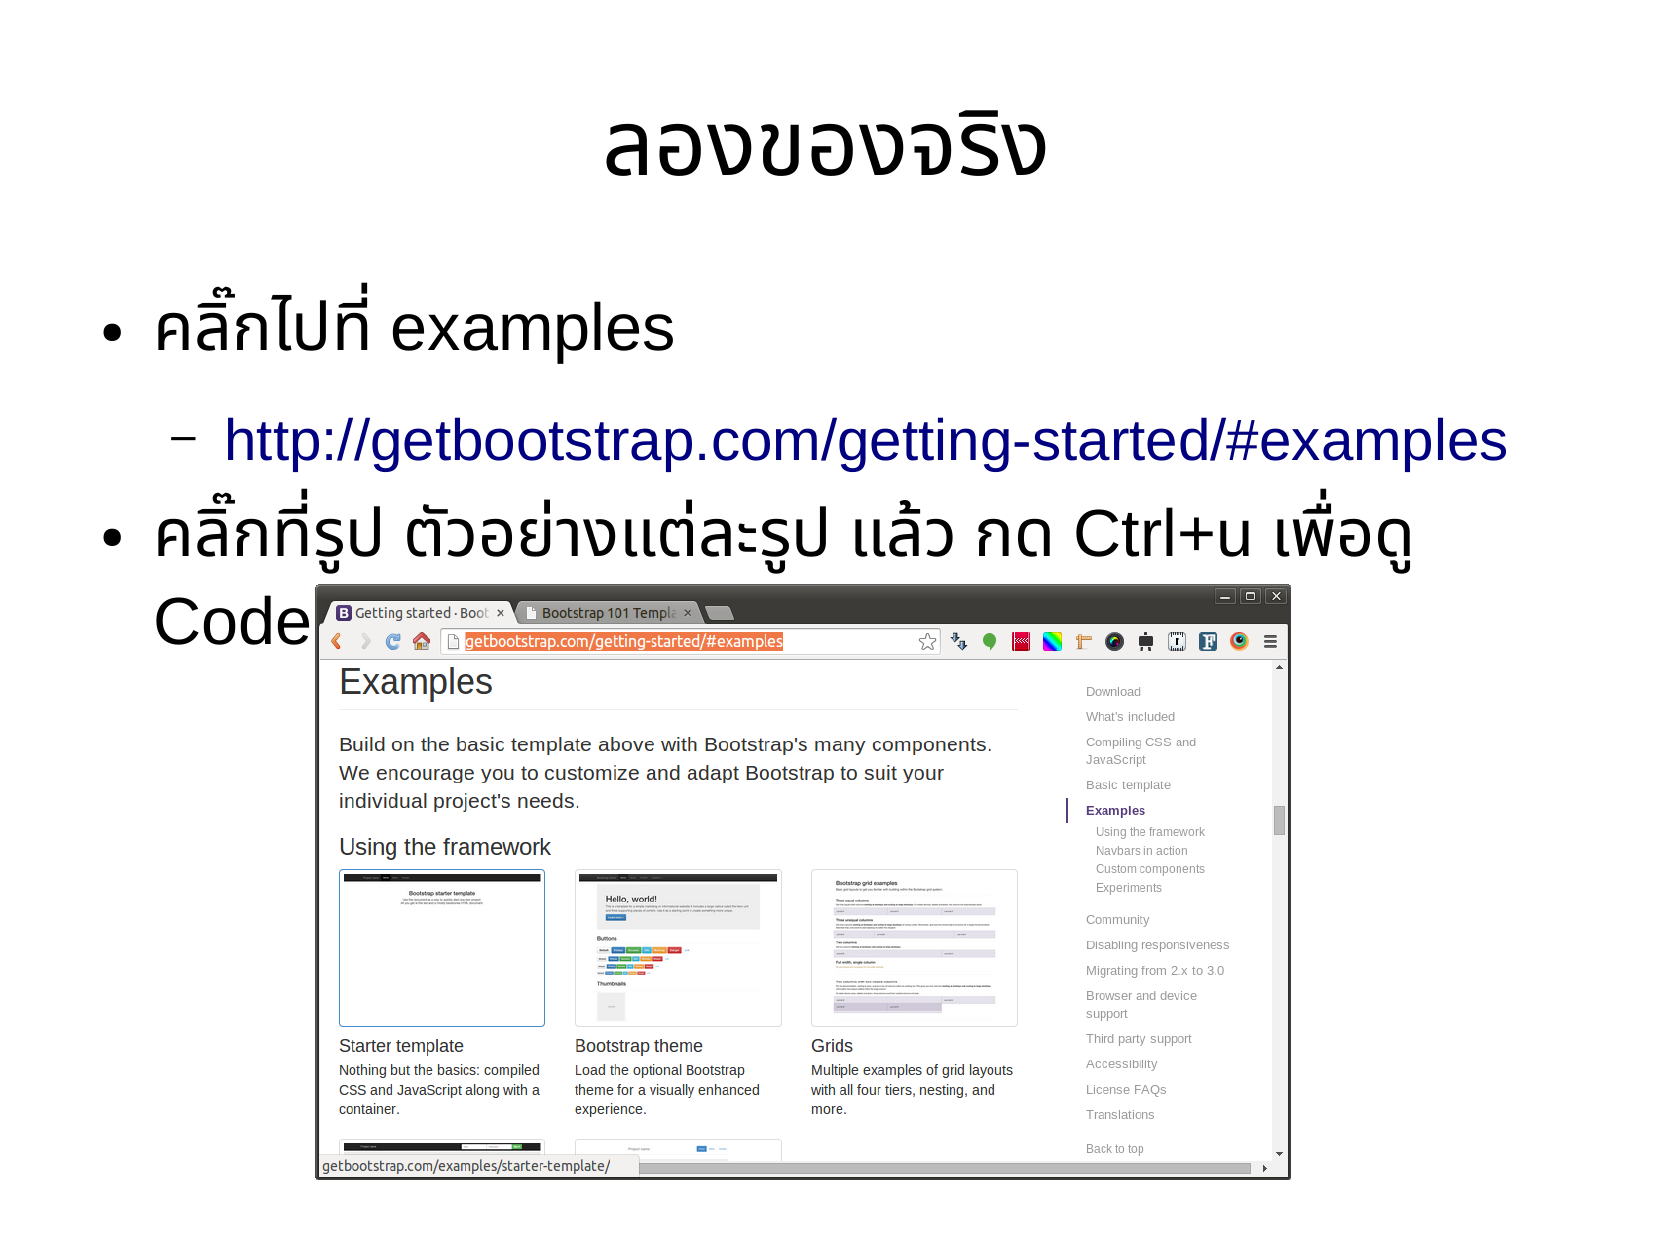

# ลองของจริง
คลิ๊กไปที่ examples
http://getbootstrap.com/getting-started/#examples
คลิ๊กที่รูป ตัวอย่างแต่ละรูป แล้ว กด Ctrl+u เพื่อดู Code